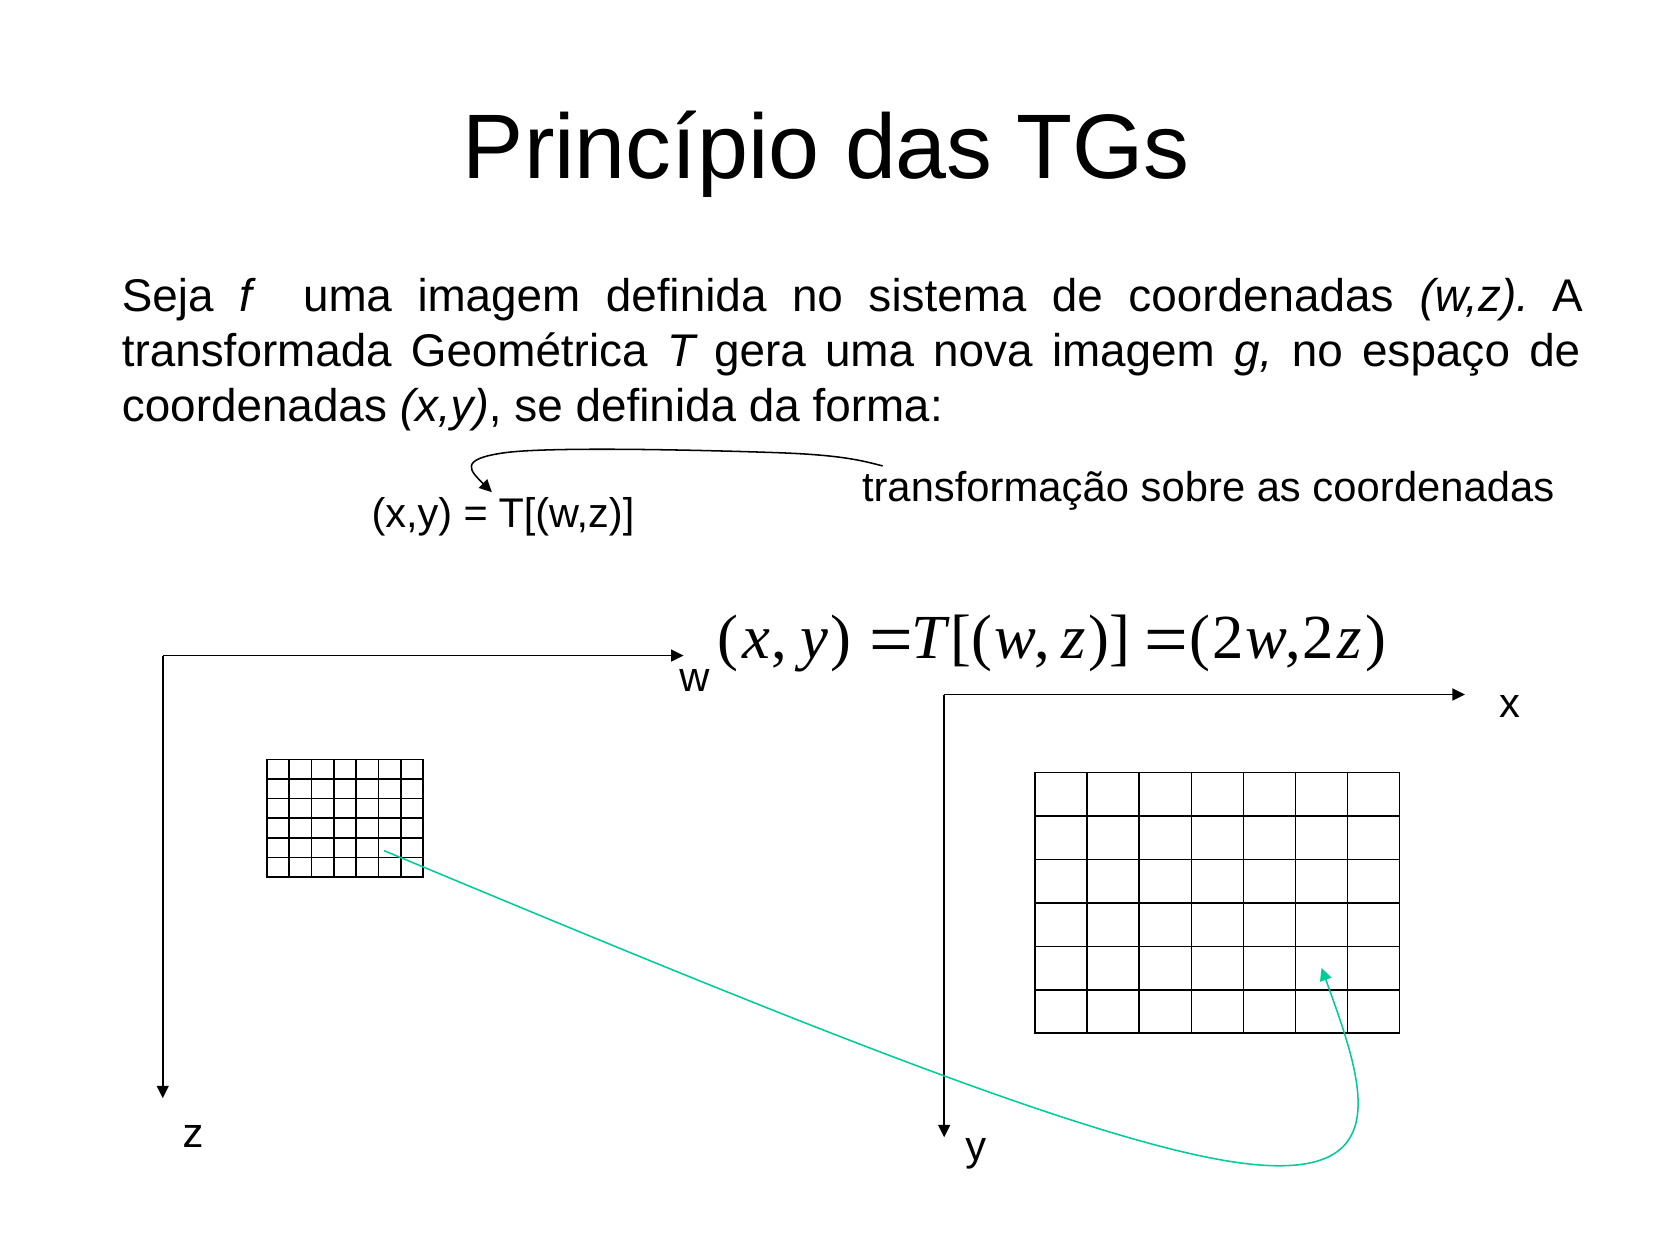

# Princípio das TGs
Seja f uma imagem definida no sistema de coordenadas (w,z). A transformada Geométrica T gera uma nova imagem g, no espaço de coordenadas (x,y), se definida da forma:
transformação sobre as coordenadas
(x,y) = T[(w,z)]
w
x
z
y